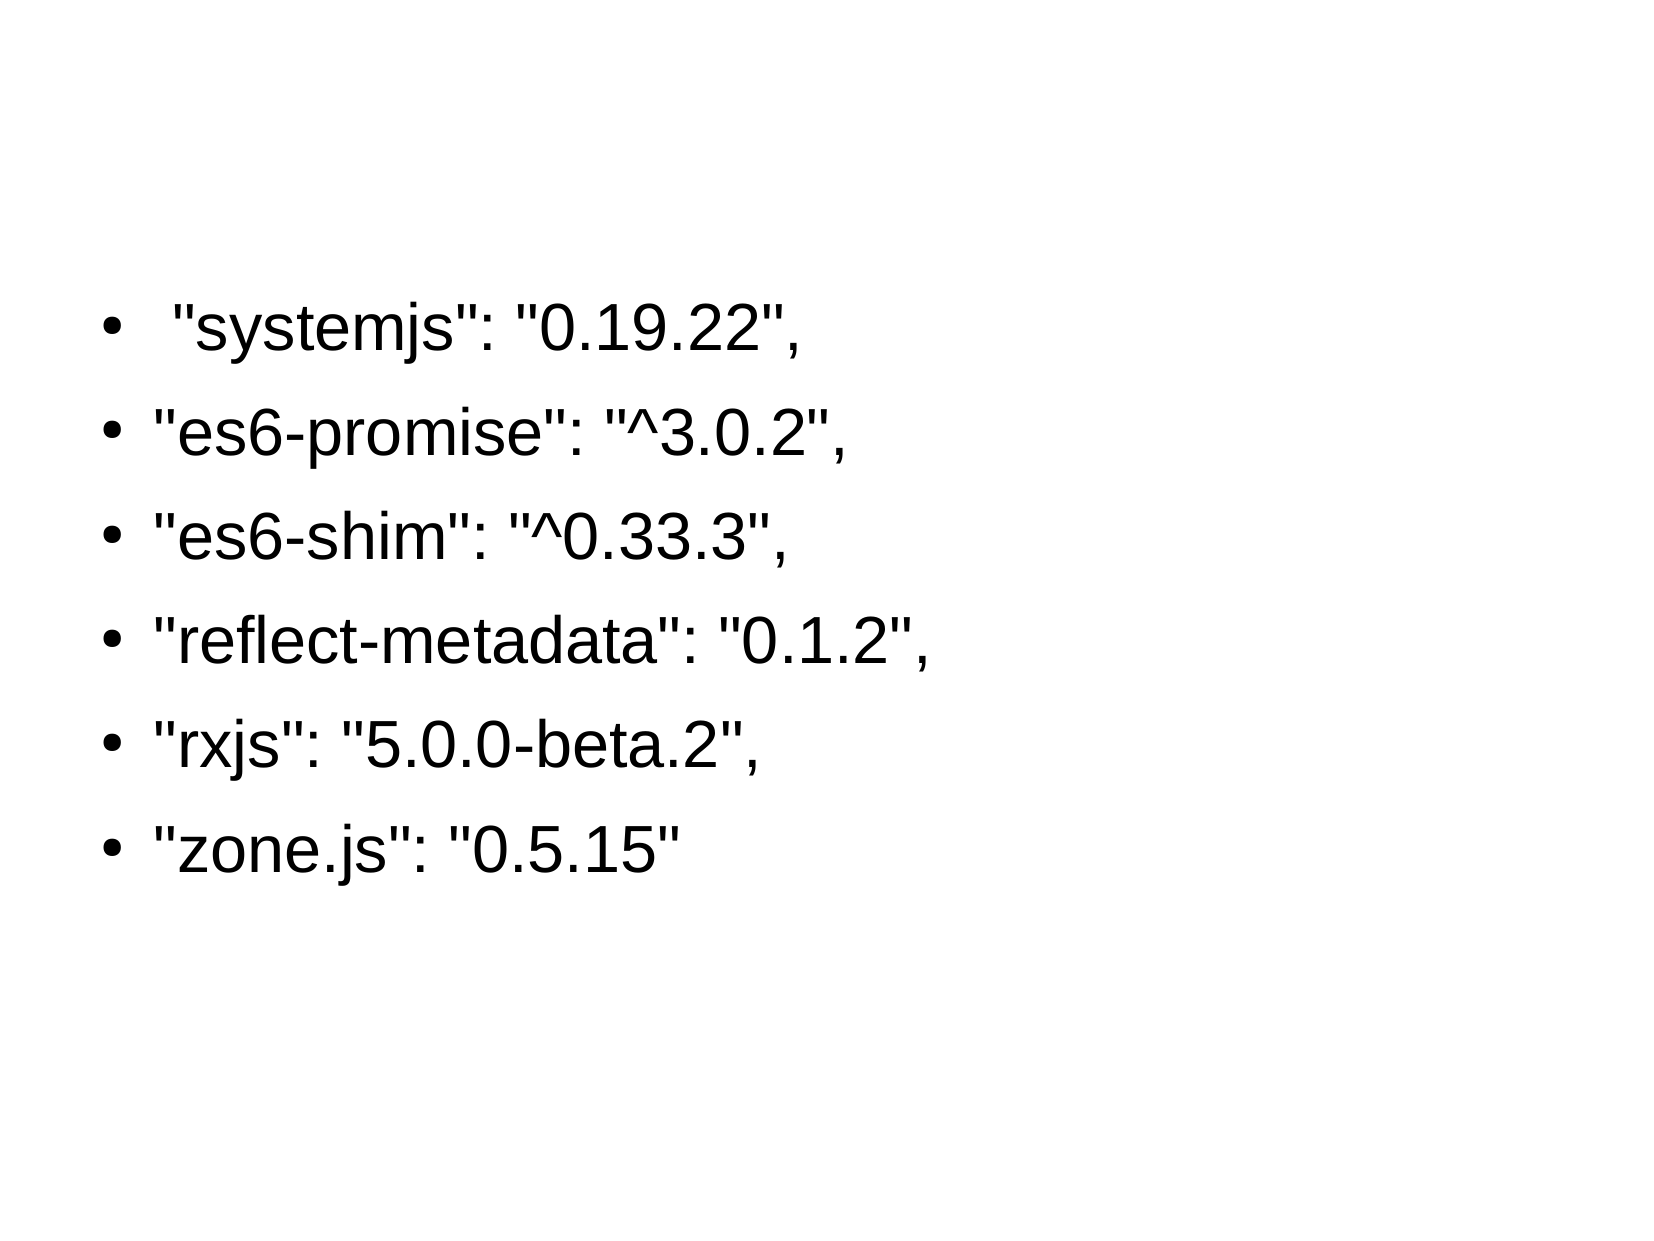

#
 "systemjs": "0.19.22",
"es6-promise": "^3.0.2",
"es6-shim": "^0.33.3",
"reflect-metadata": "0.1.2",
"rxjs": "5.0.0-beta.2",
"zone.js": "0.5.15"